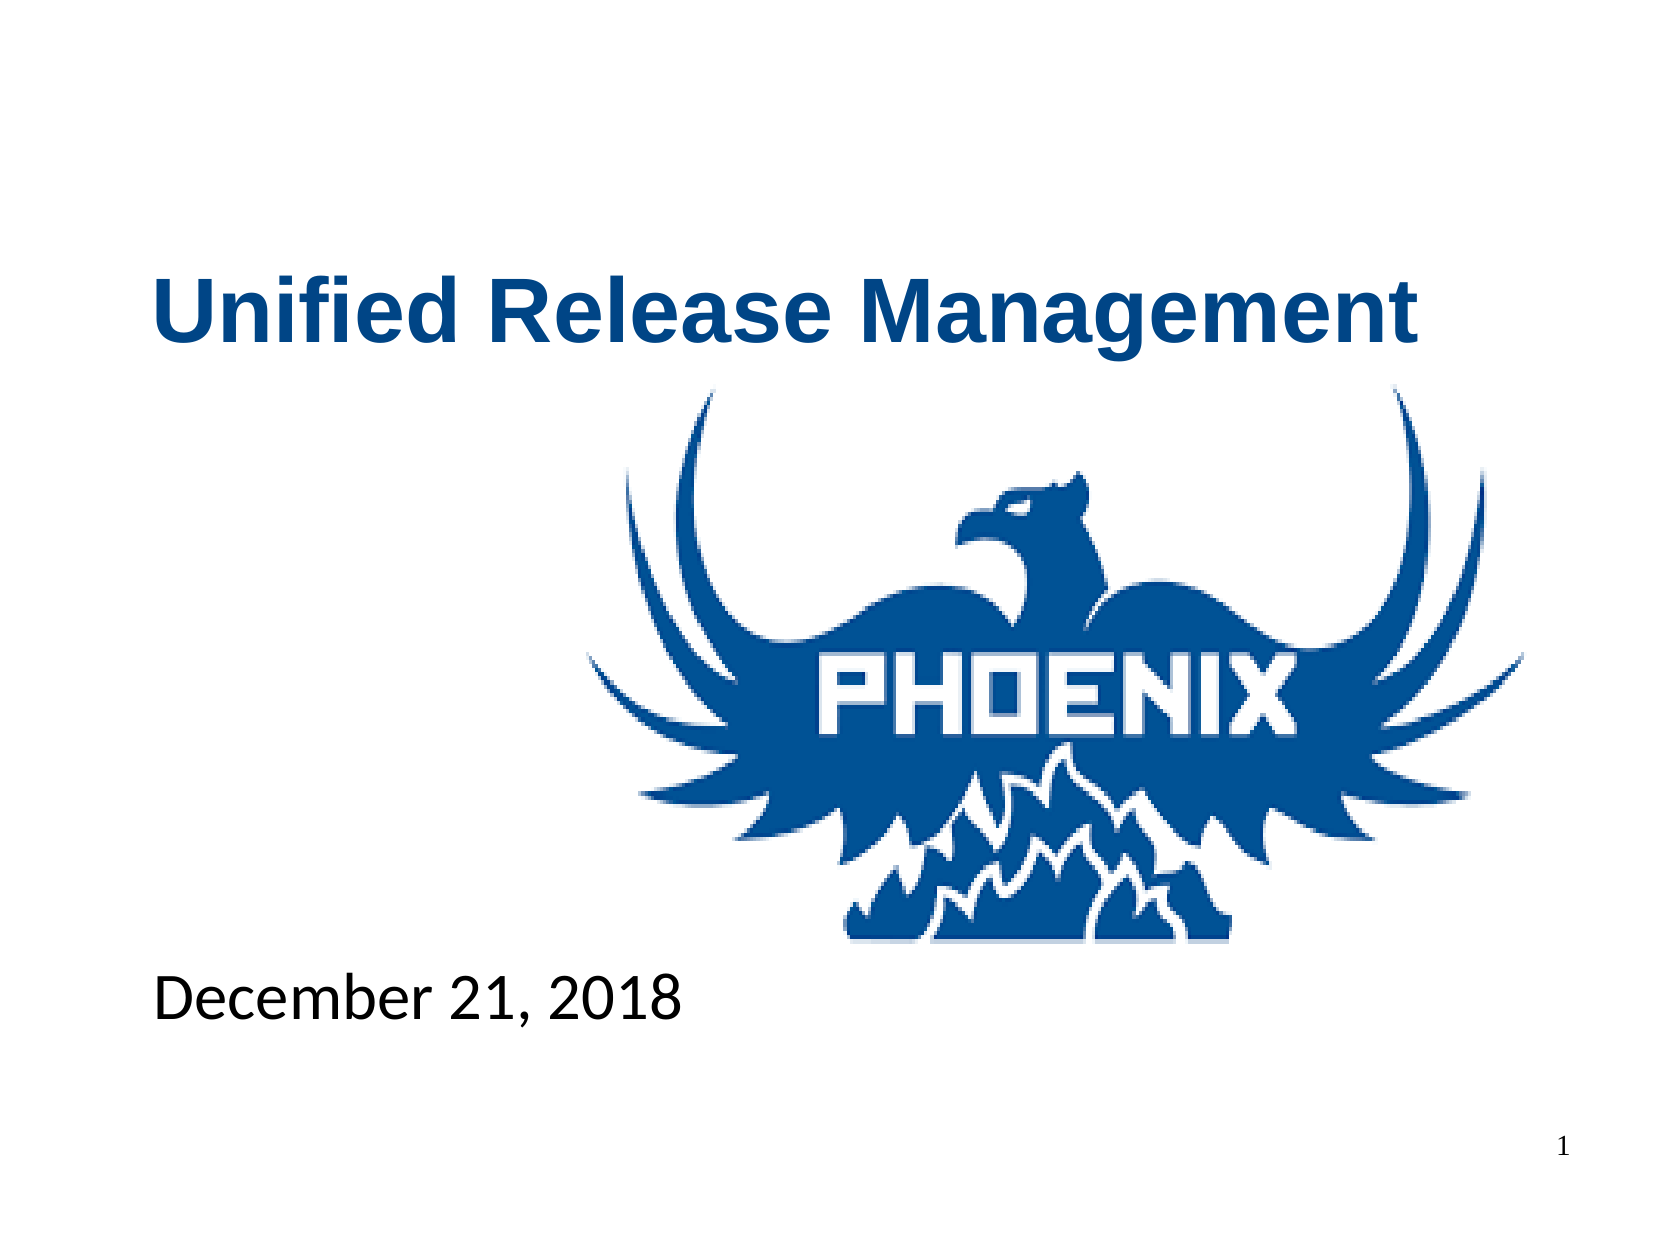

Unified Release Management
# December 21, 2018
1